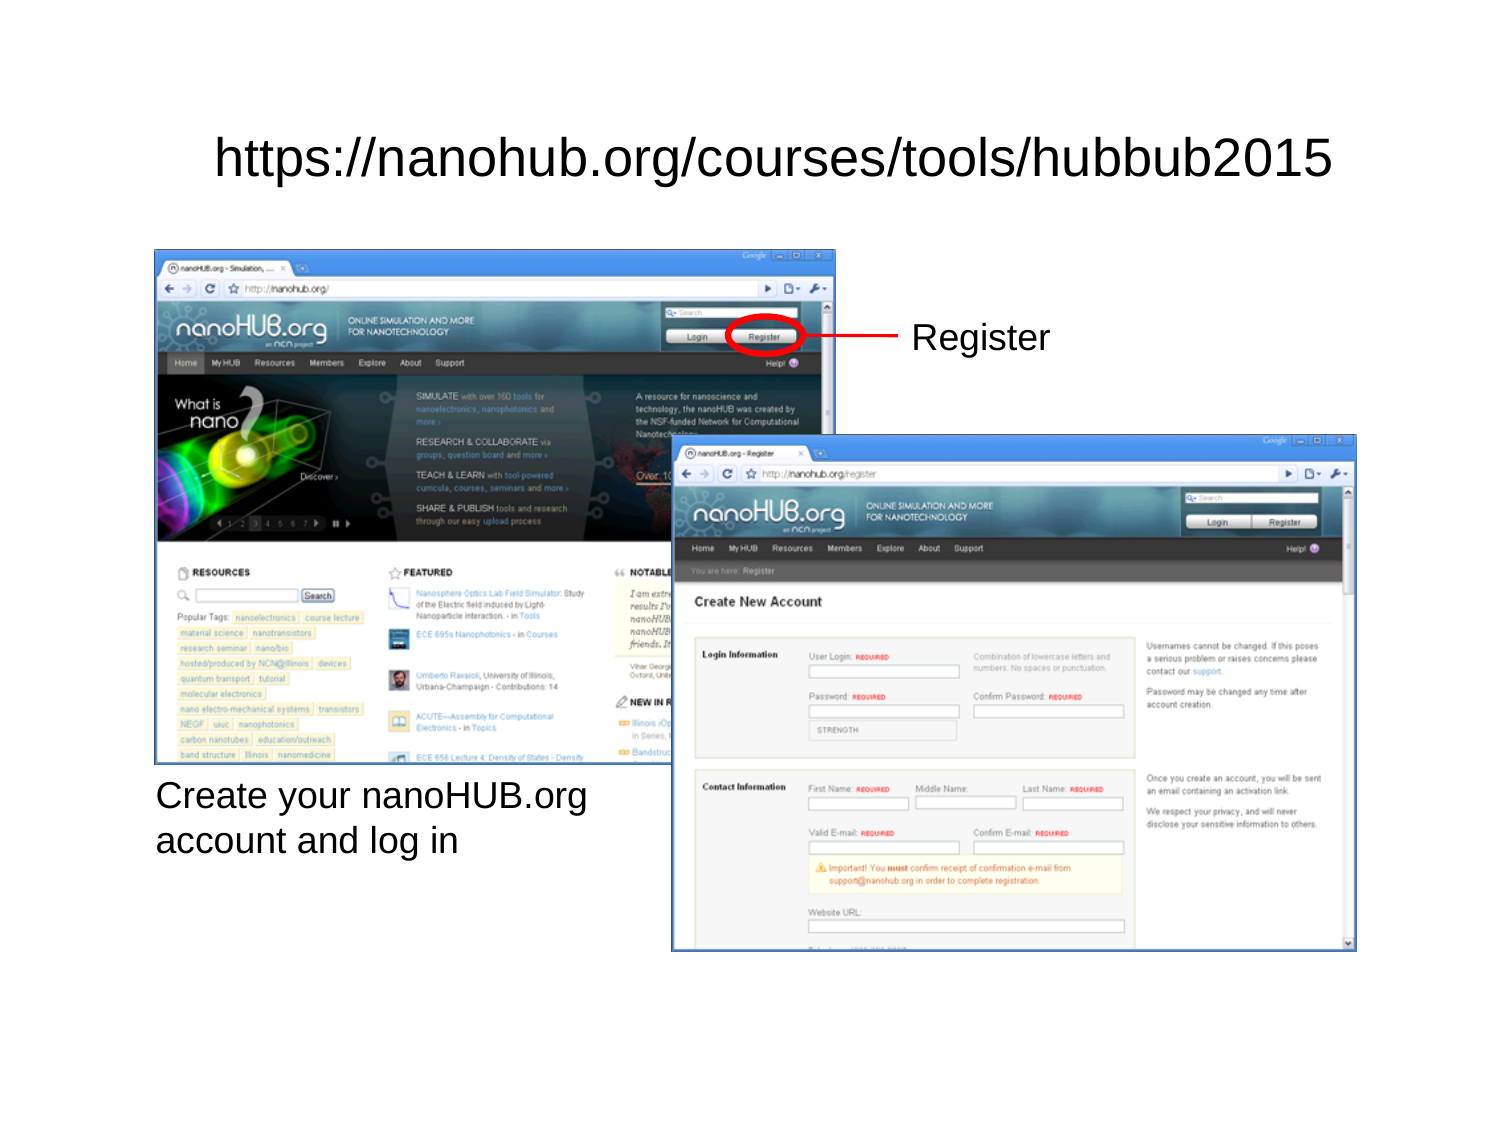

Warm-up: Register and Log In
https://nanohub.org/courses/tools/hubbub2015
Register
Create your nanoHUB.org
account and log in